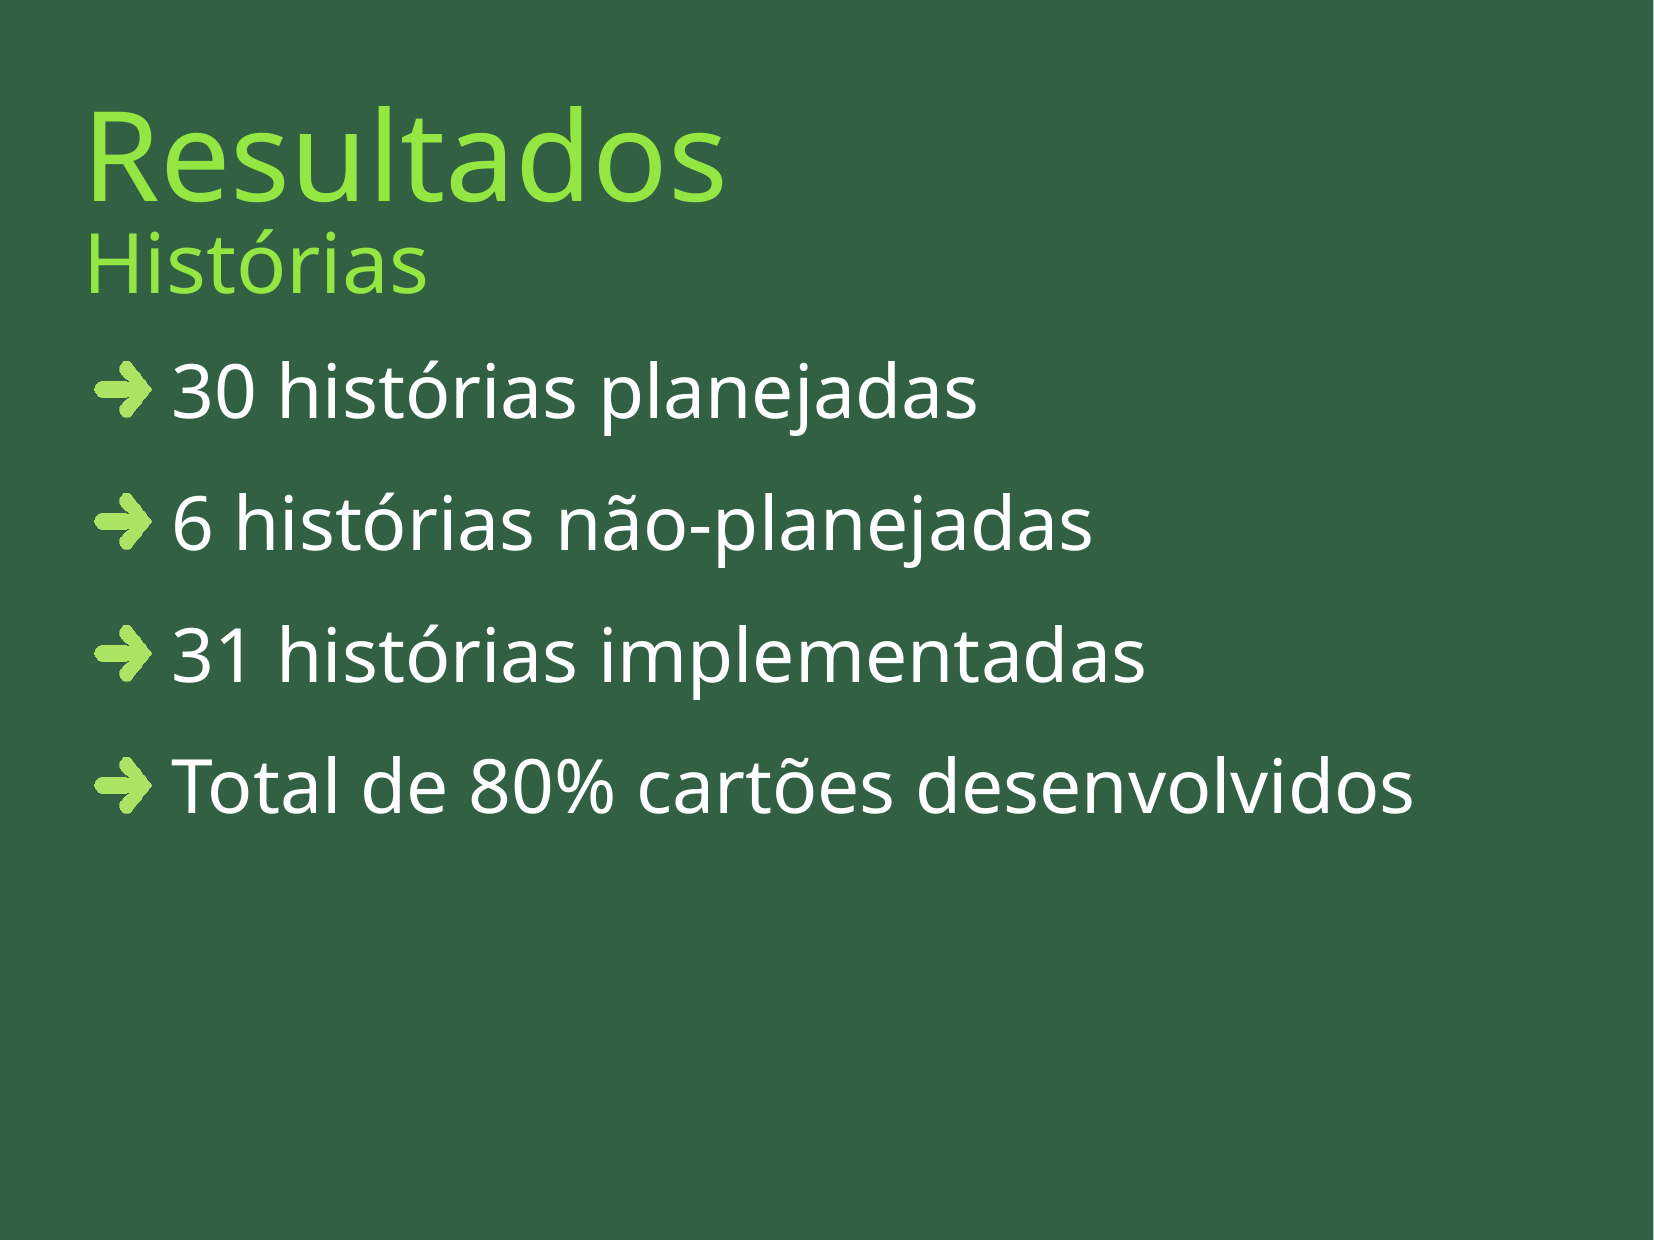

# Resultados
Histórias
 30 histórias planejadas
 6 histórias não-planejadas
 31 histórias implementadas
 Total de 80% cartões desenvolvidos